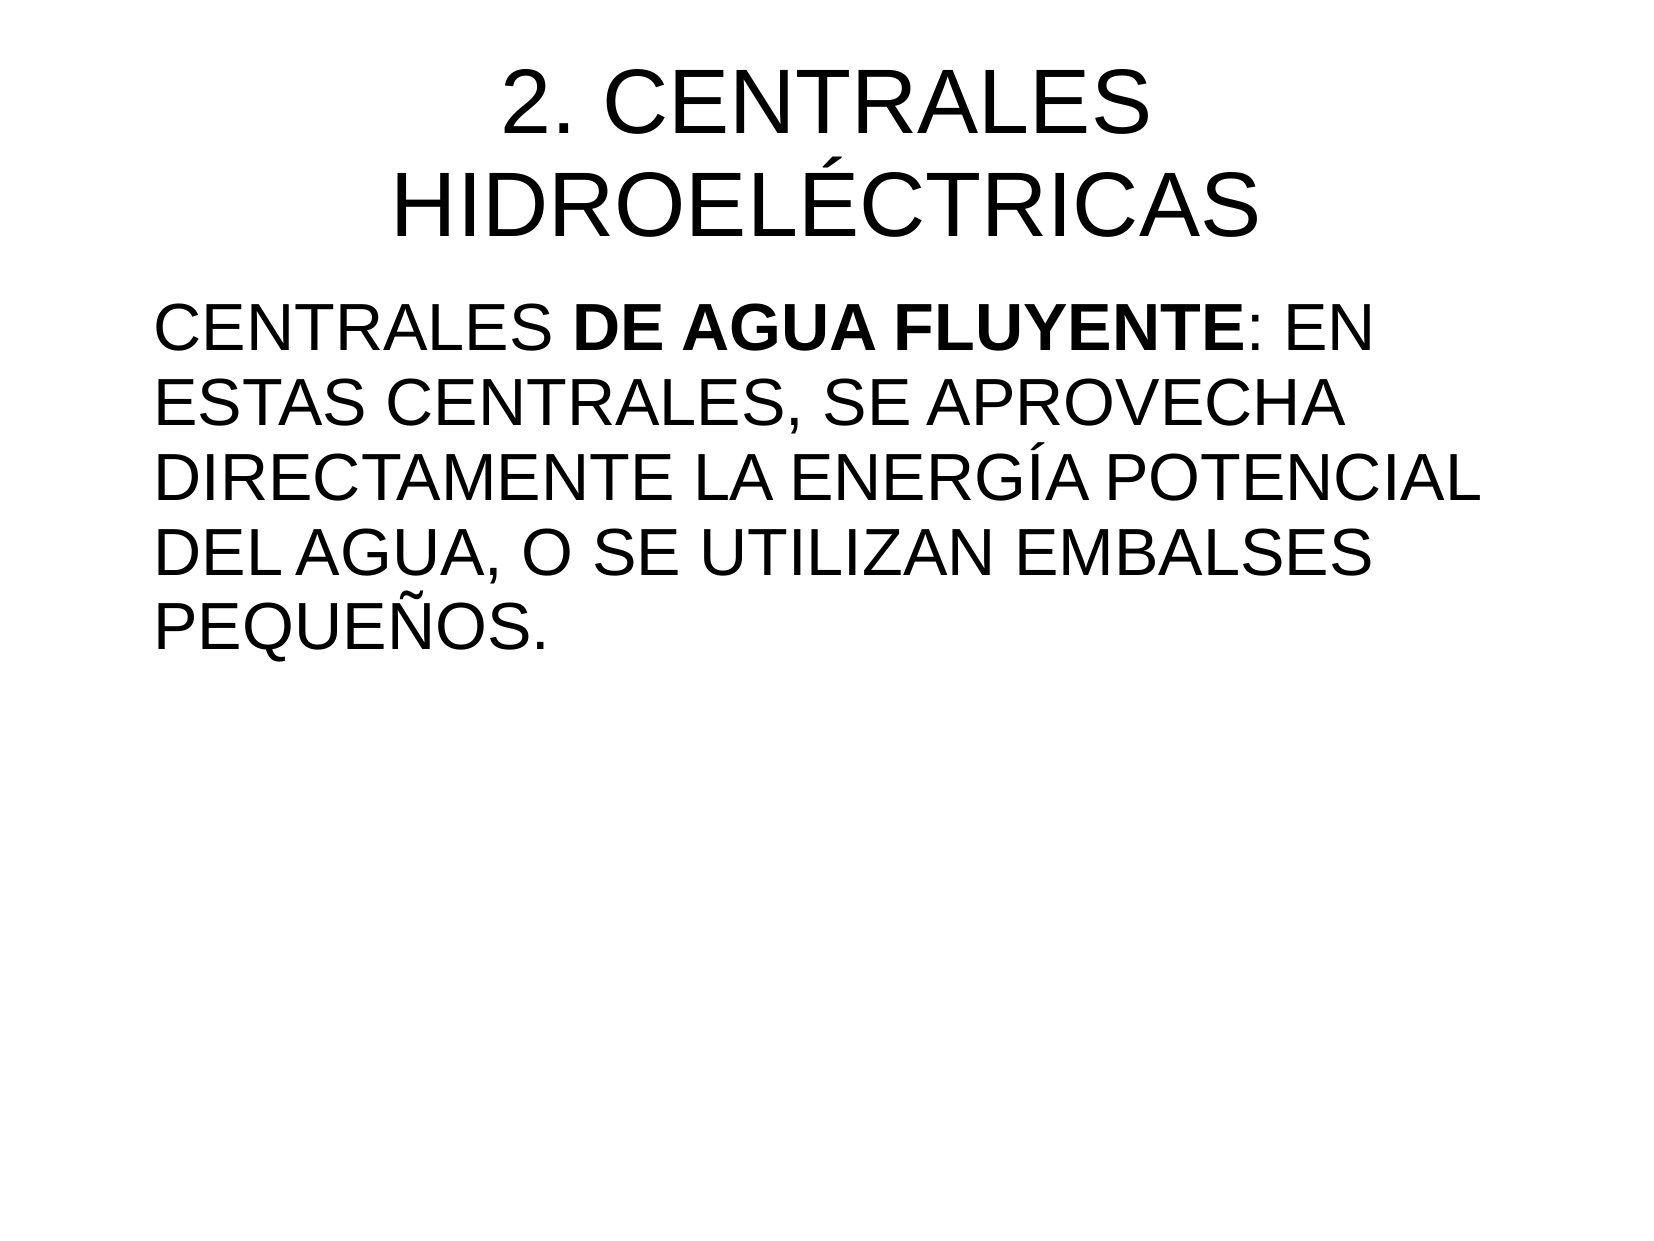

# 2. CENTRALES HIDROELÉCTRICAS
CENTRALES DE AGUA FLUYENTE: EN ESTAS CENTRALES, SE APROVECHA DIRECTAMENTE LA ENERGÍA POTENCIAL DEL AGUA, O SE UTILIZAN EMBALSES PEQUEÑOS.